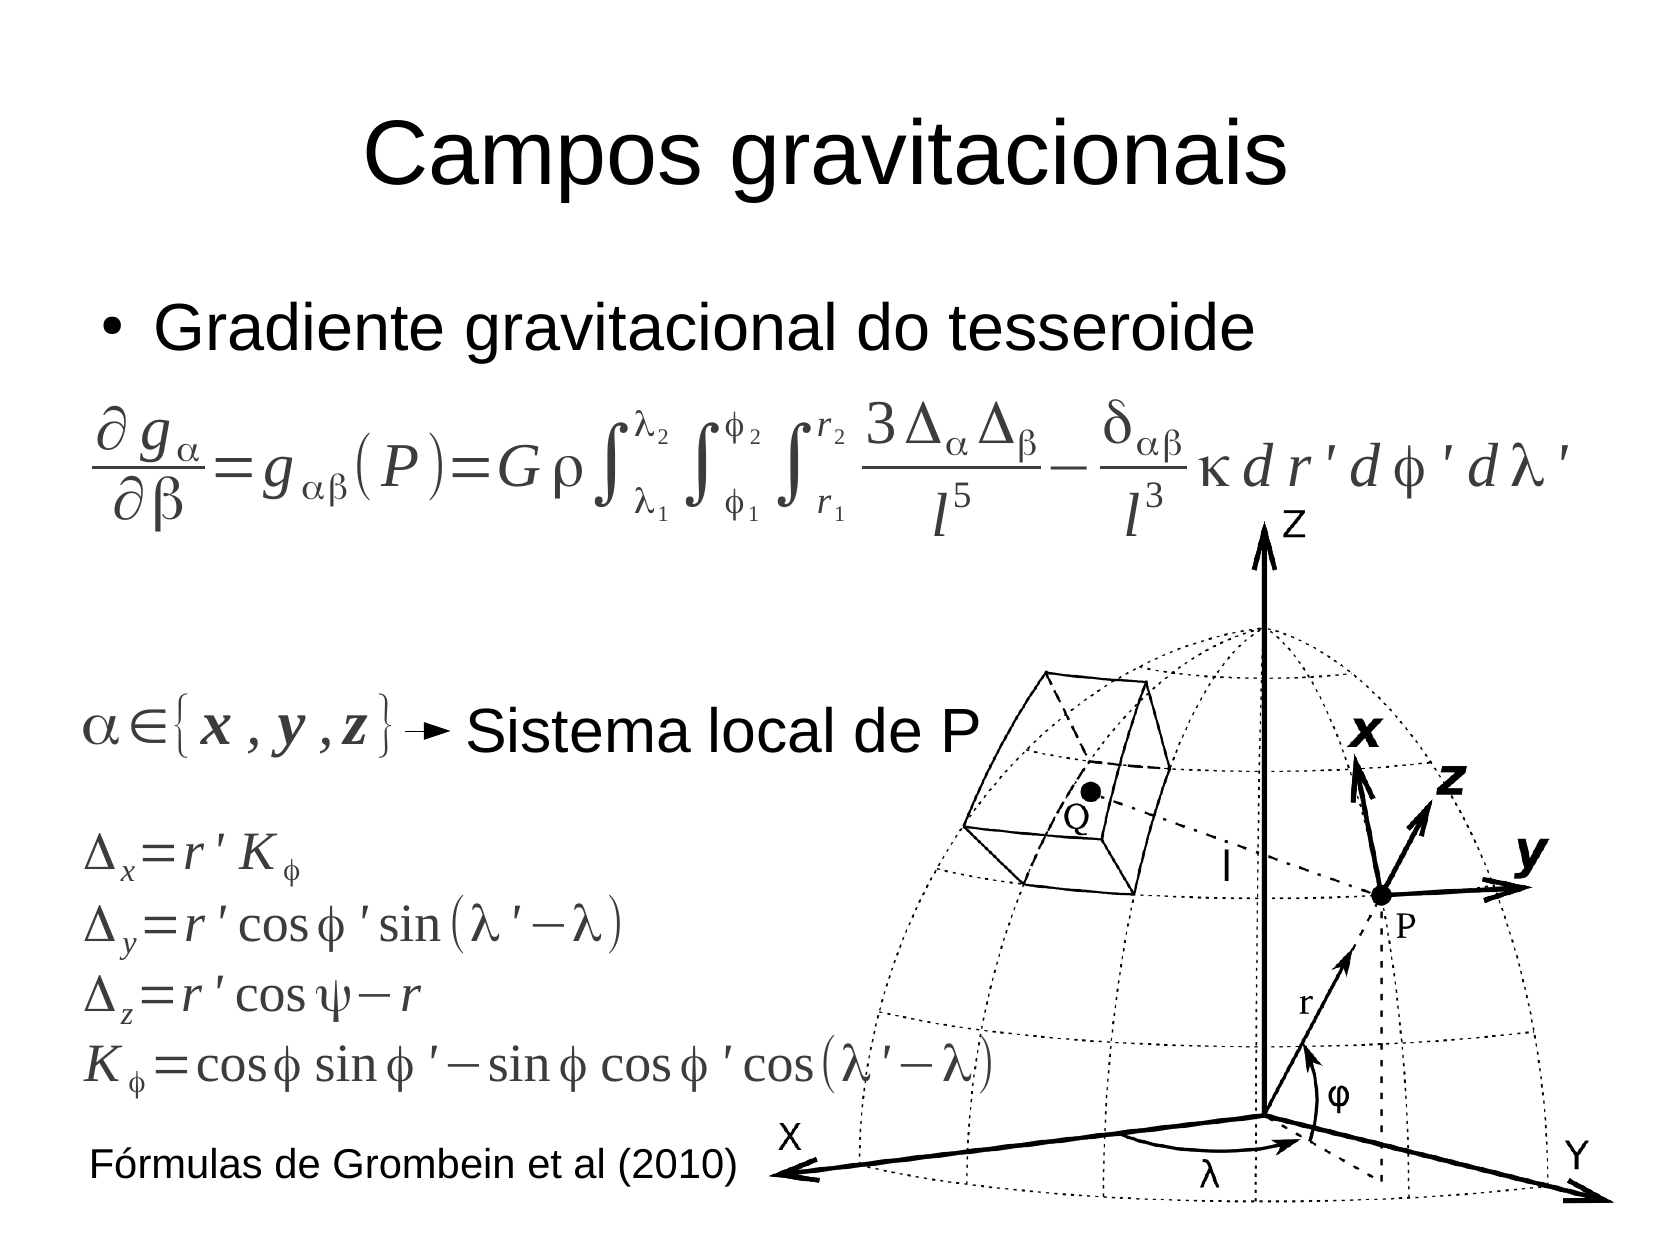

# Campos gravitacionais
Gradiente gravitacional do tesseroide
Sistema local de P
Fórmulas de Grombein et al (2010)